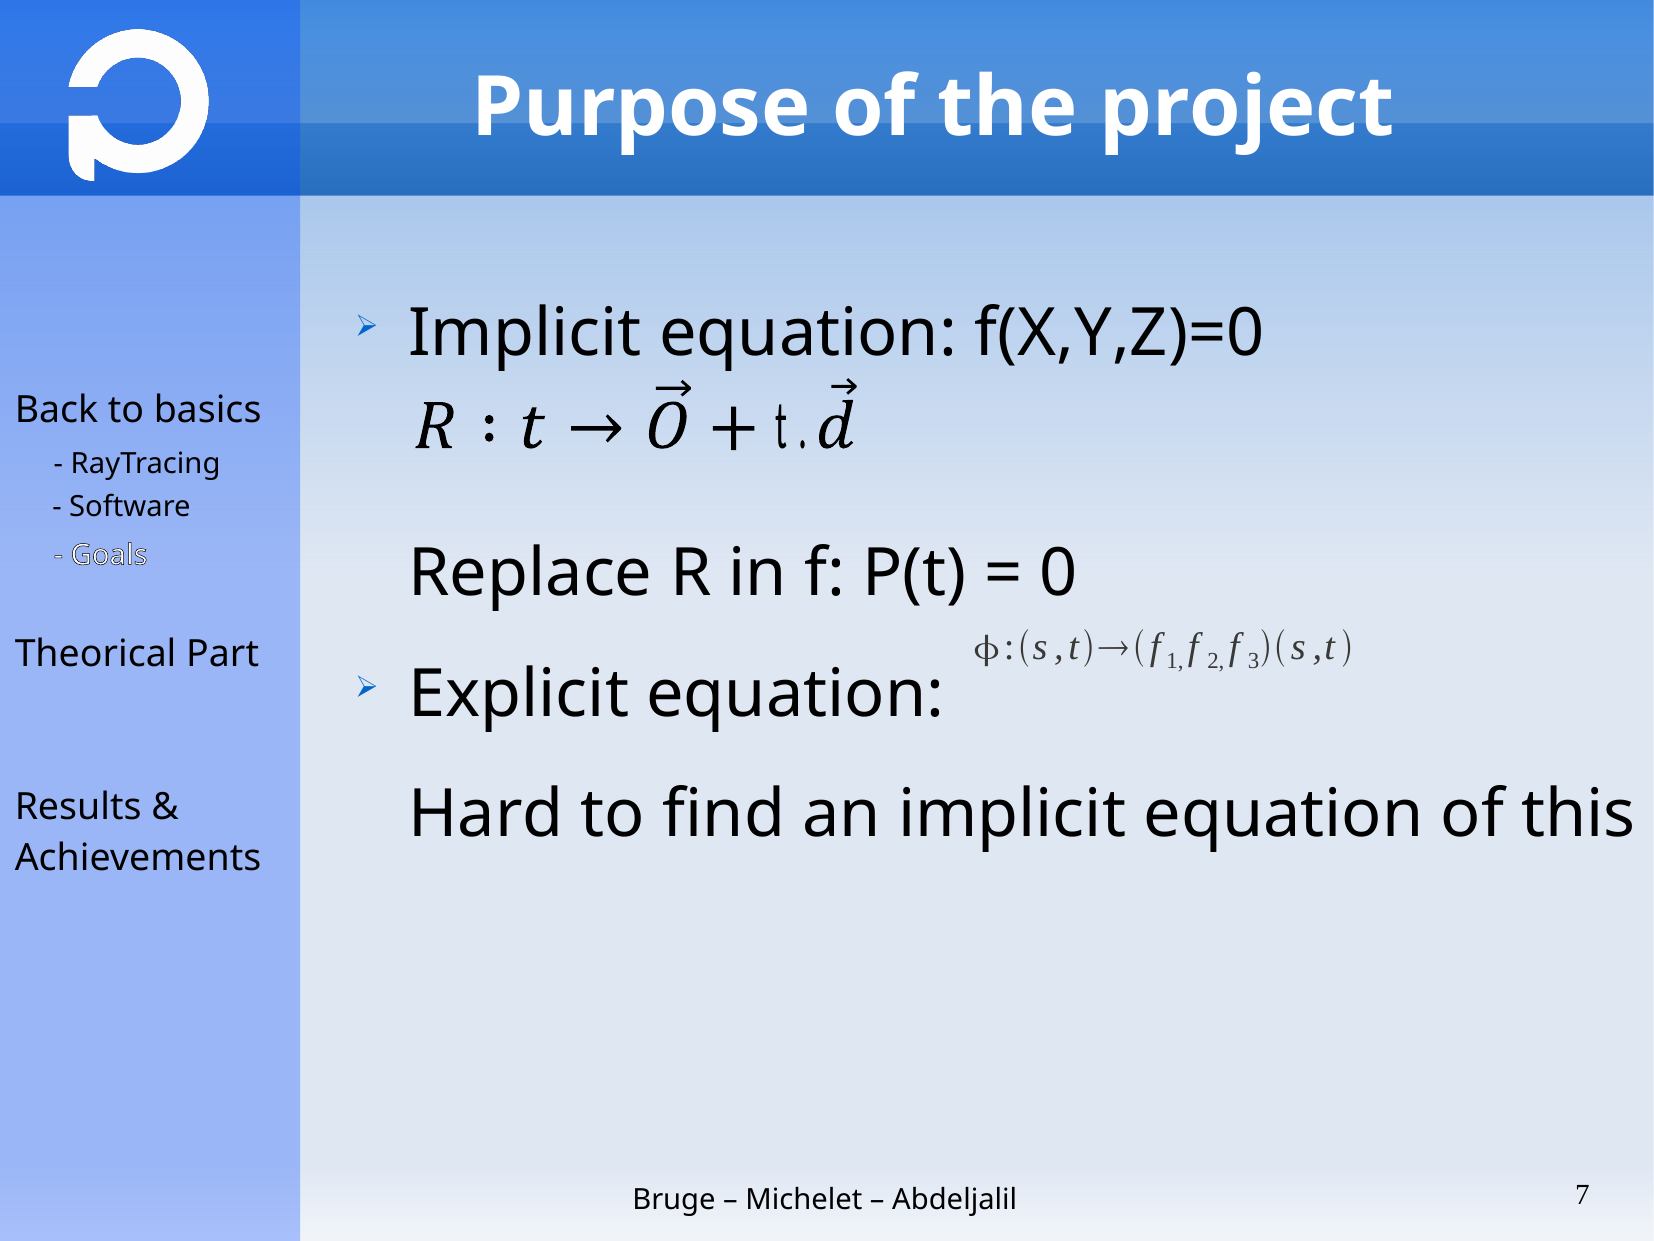

Back to basics
 - RayTracing
 - Software
 - Goals
Theorical Part
Results & Achievements
# Purpose of the project
Implicit equation: f(X,Y,Z)=0
Replace R in f: P(t) = 0
Explicit equation:
Hard to find an implicit equation of this
Bruge – Michelet – Abdeljalil